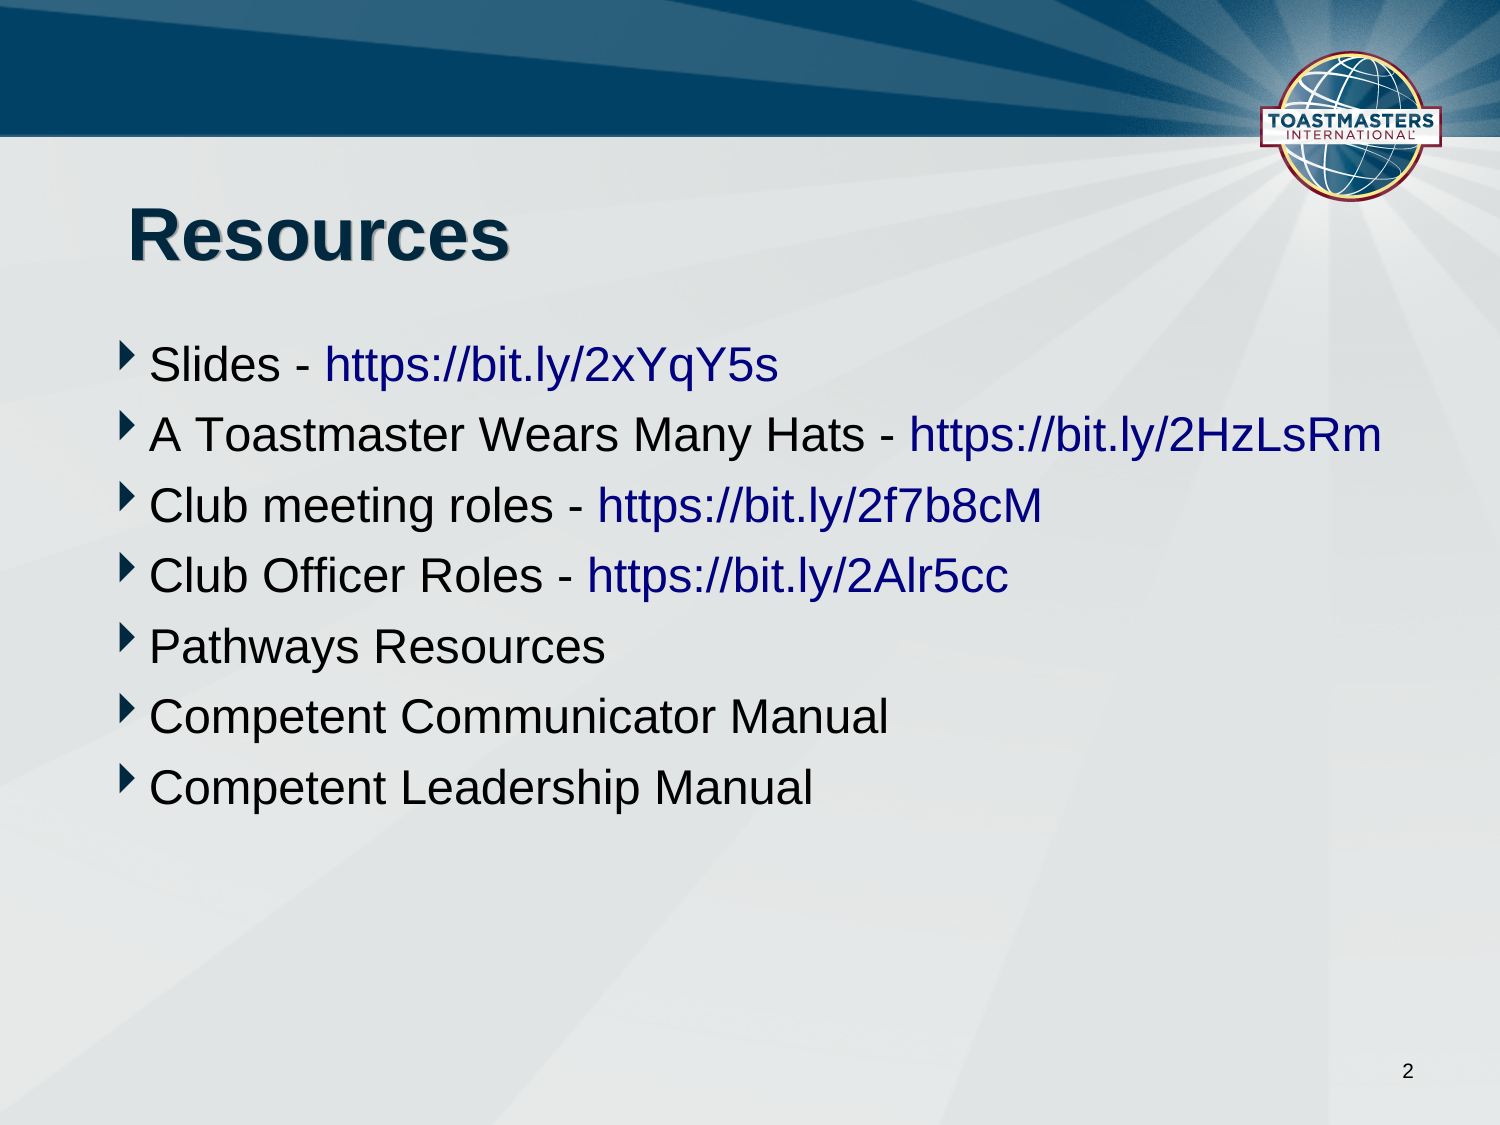

Resources
# Slides - https://bit.ly/2xYqY5s
A Toastmaster Wears Many Hats - https://bit.ly/2HzLsRm
Club meeting roles - https://bit.ly/2f7b8cM
Club Officer Roles - https://bit.ly/2Alr5cc
Pathways Resources
Competent Communicator Manual
Competent Leadership Manual
2